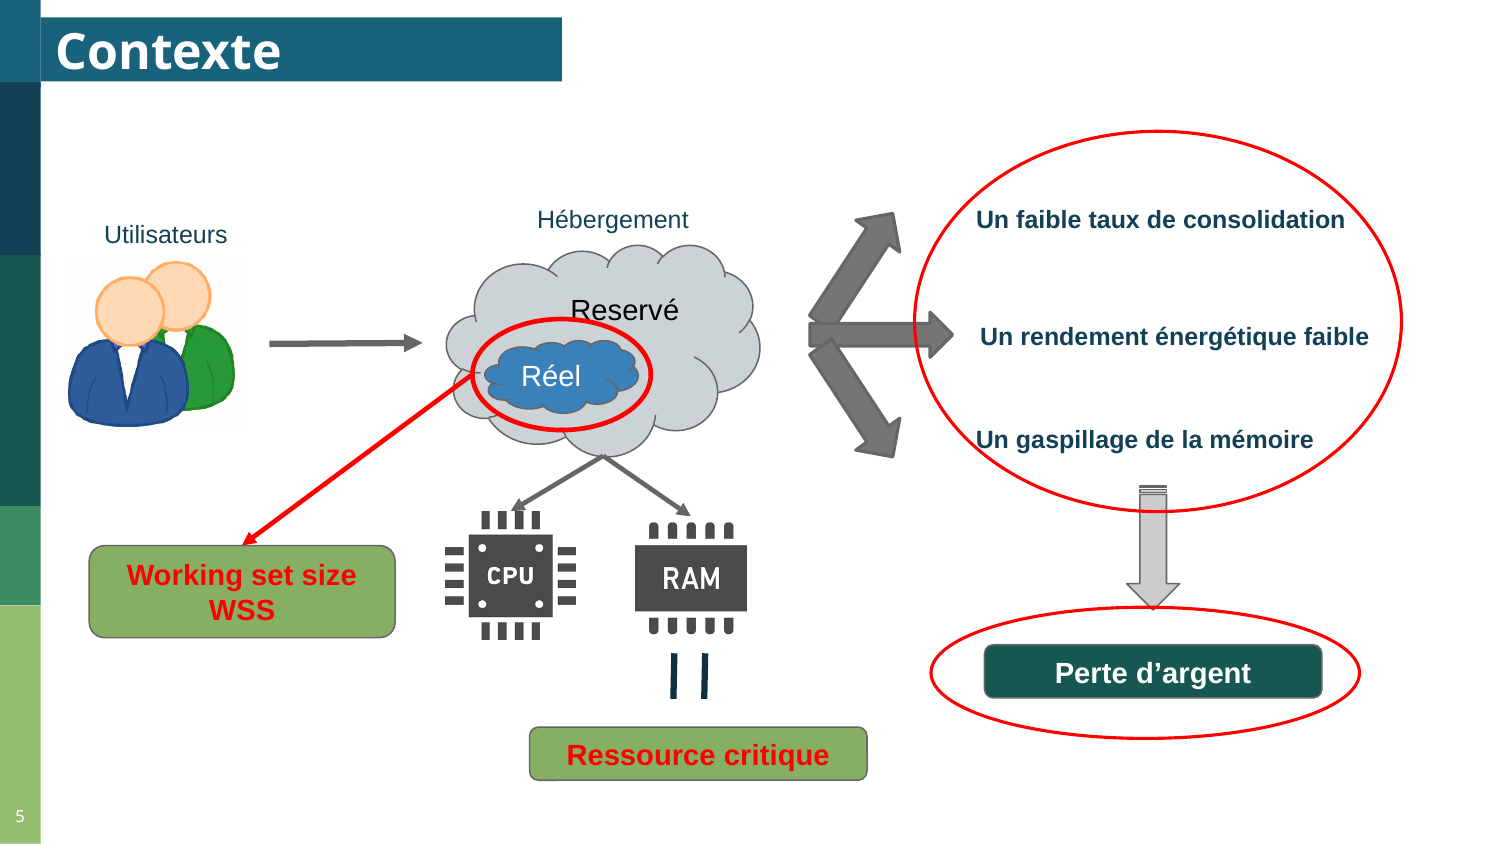

# Contexte
Un faible taux de consolidation
Hébergement
Reservé
Utilisateurs
Un rendement énergétique faible
Un gaspillage de la mémoire
Réel
Working set size
WSS
Perte d’argent
Ressource critique